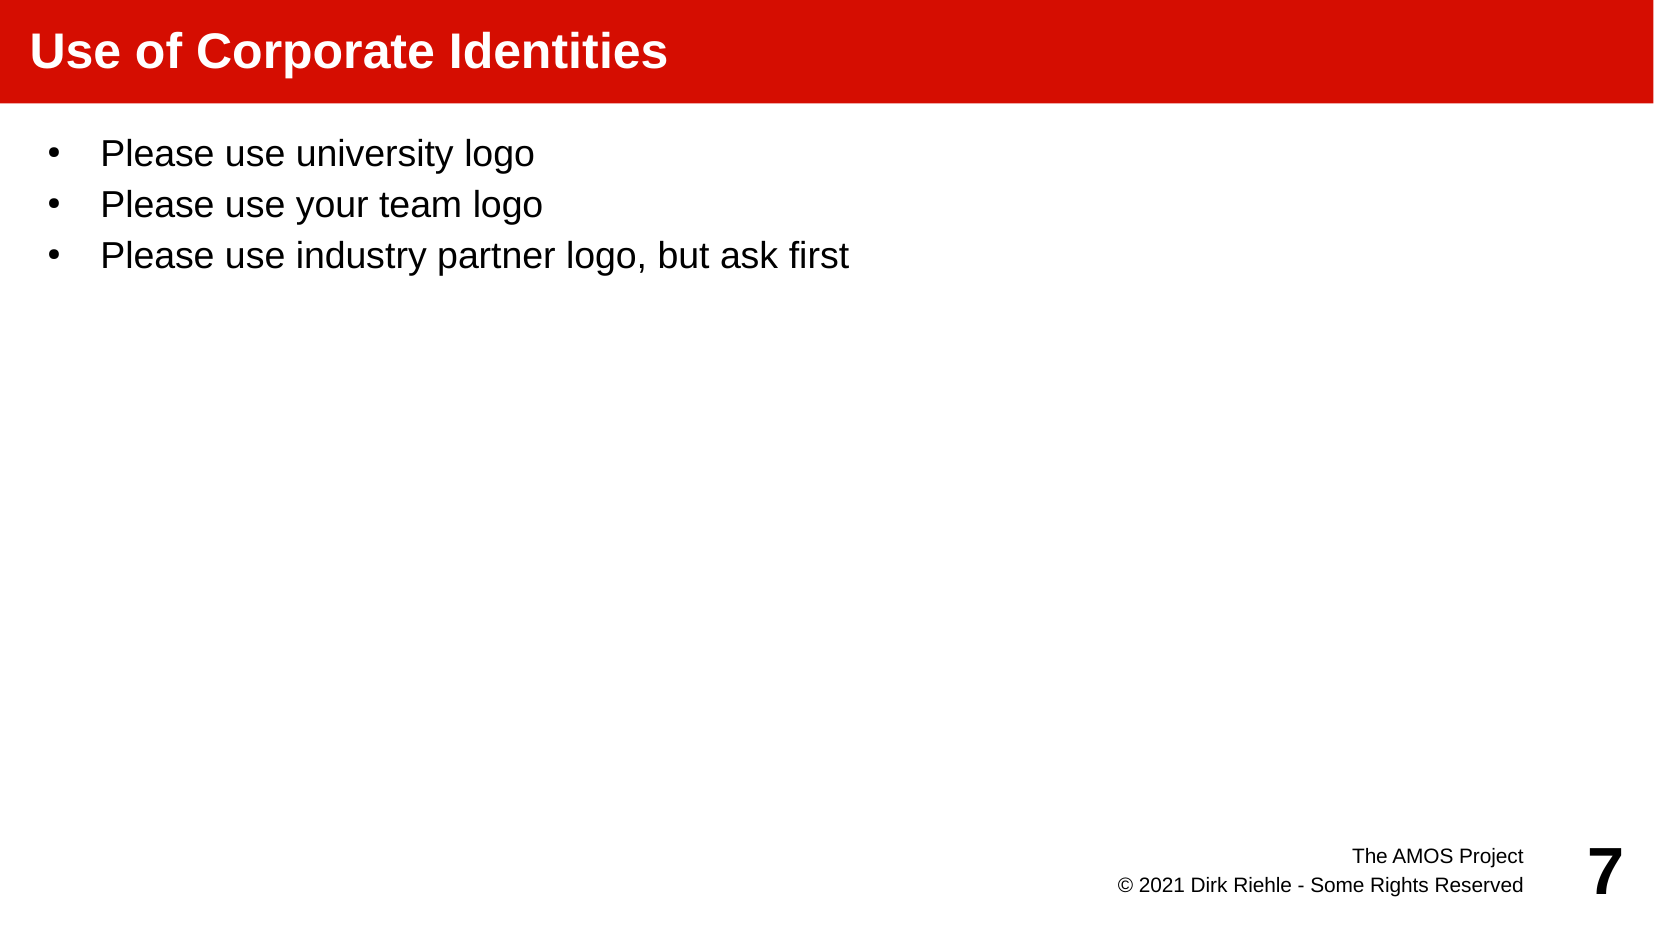

# Use of Corporate Identities
Please use university logo
Please use your team logo
Please use industry partner logo, but ask first
The AMOS Project
7
© 2021 Dirk Riehle - Some Rights Reserved